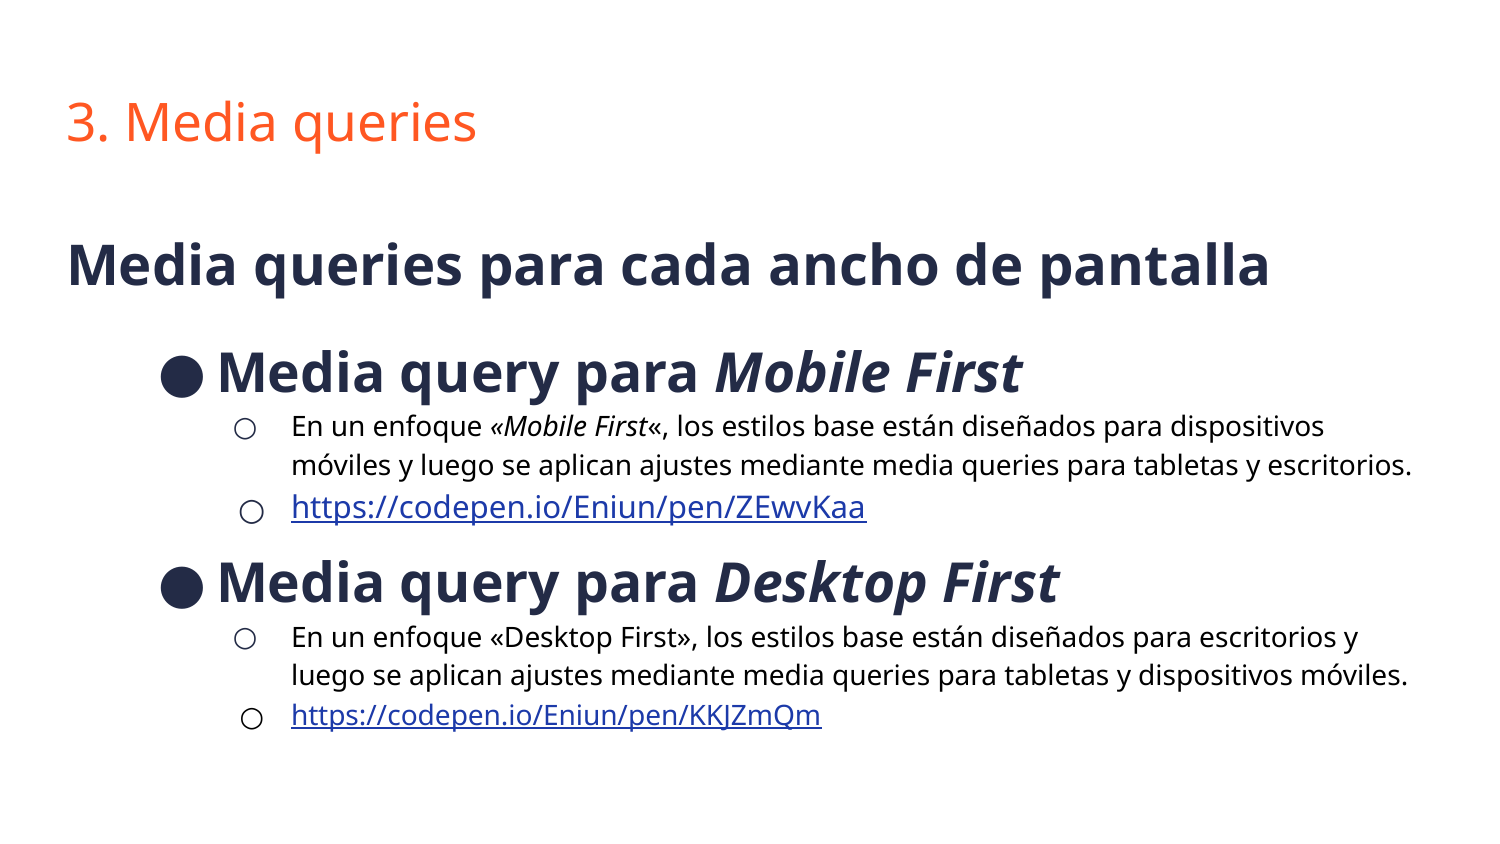

# 3. Media queries
Media queries para cada ancho de pantalla
Media query para Mobile First
En un enfoque «Mobile First«, los estilos base están diseñados para dispositivos móviles y luego se aplican ajustes mediante media queries para tabletas y escritorios.
https://codepen.io/Eniun/pen/ZEwvKaa
Media query para Desktop First
En un enfoque «Desktop First», los estilos base están diseñados para escritorios y luego se aplican ajustes mediante media queries para tabletas y dispositivos móviles.
https://codepen.io/Eniun/pen/KKJZmQm